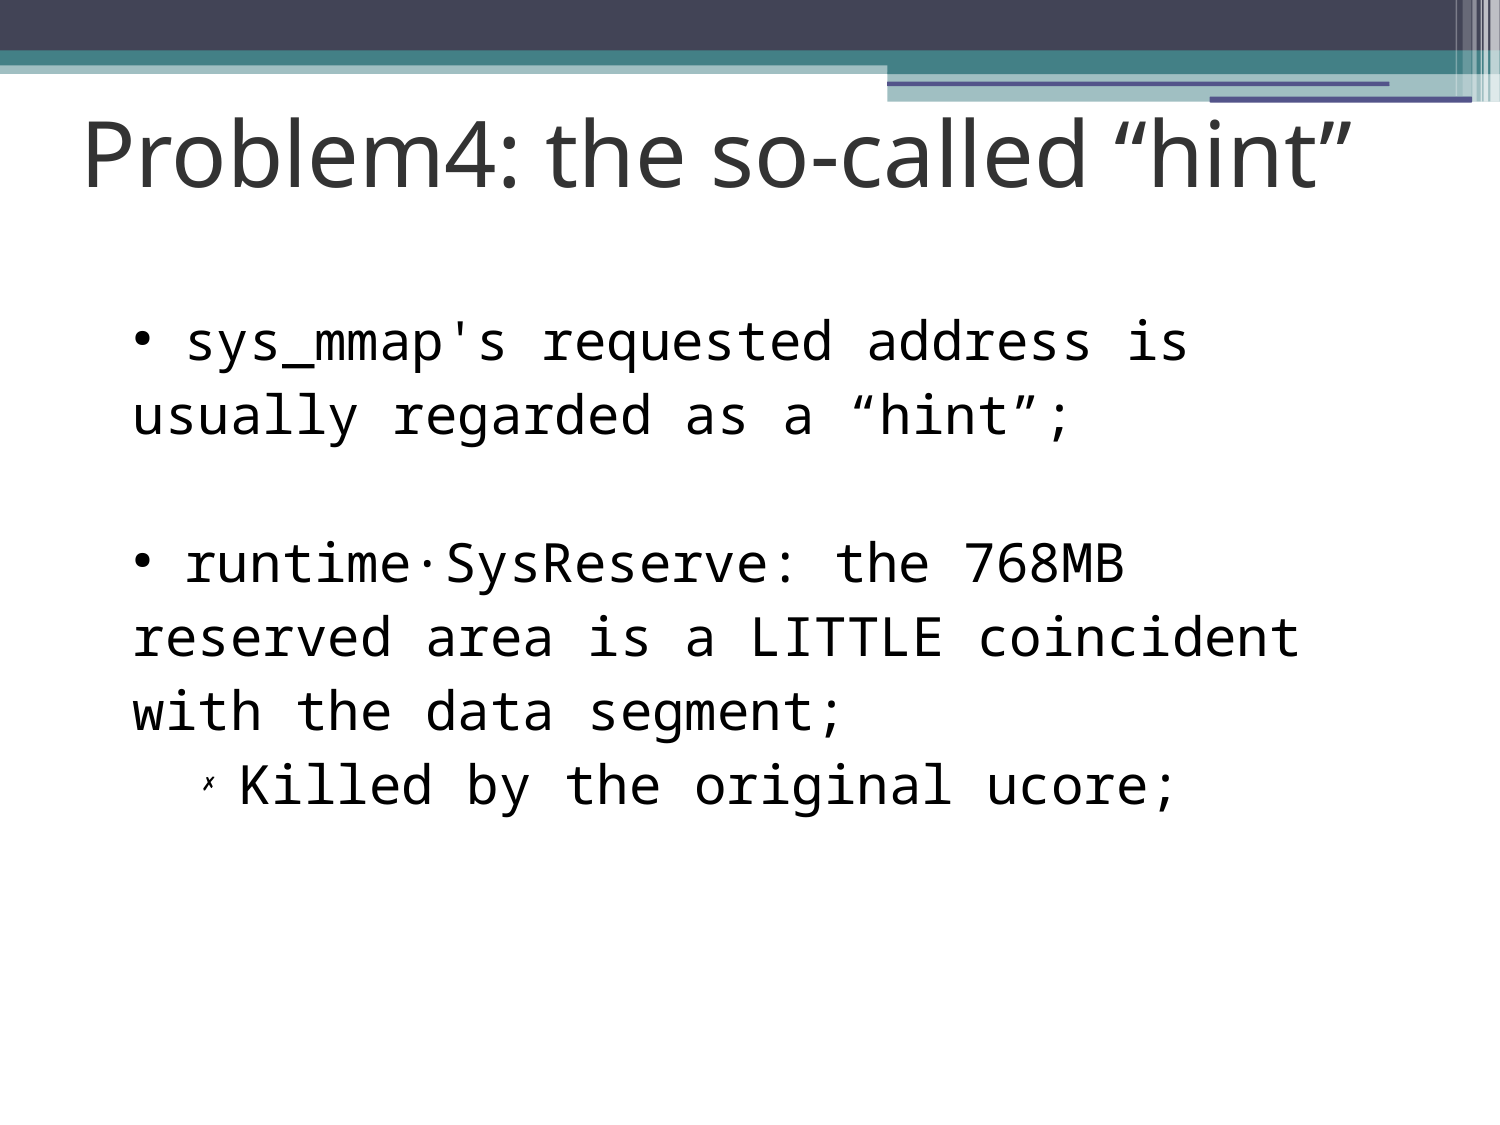

Problem4: the so-called “hint”
 sys_mmap's requested address is usually regarded as a “hint”;
 runtime·SysReserve: the 768MB reserved area is a LITTLE coincident with the data segment;
Killed by the original ucore;